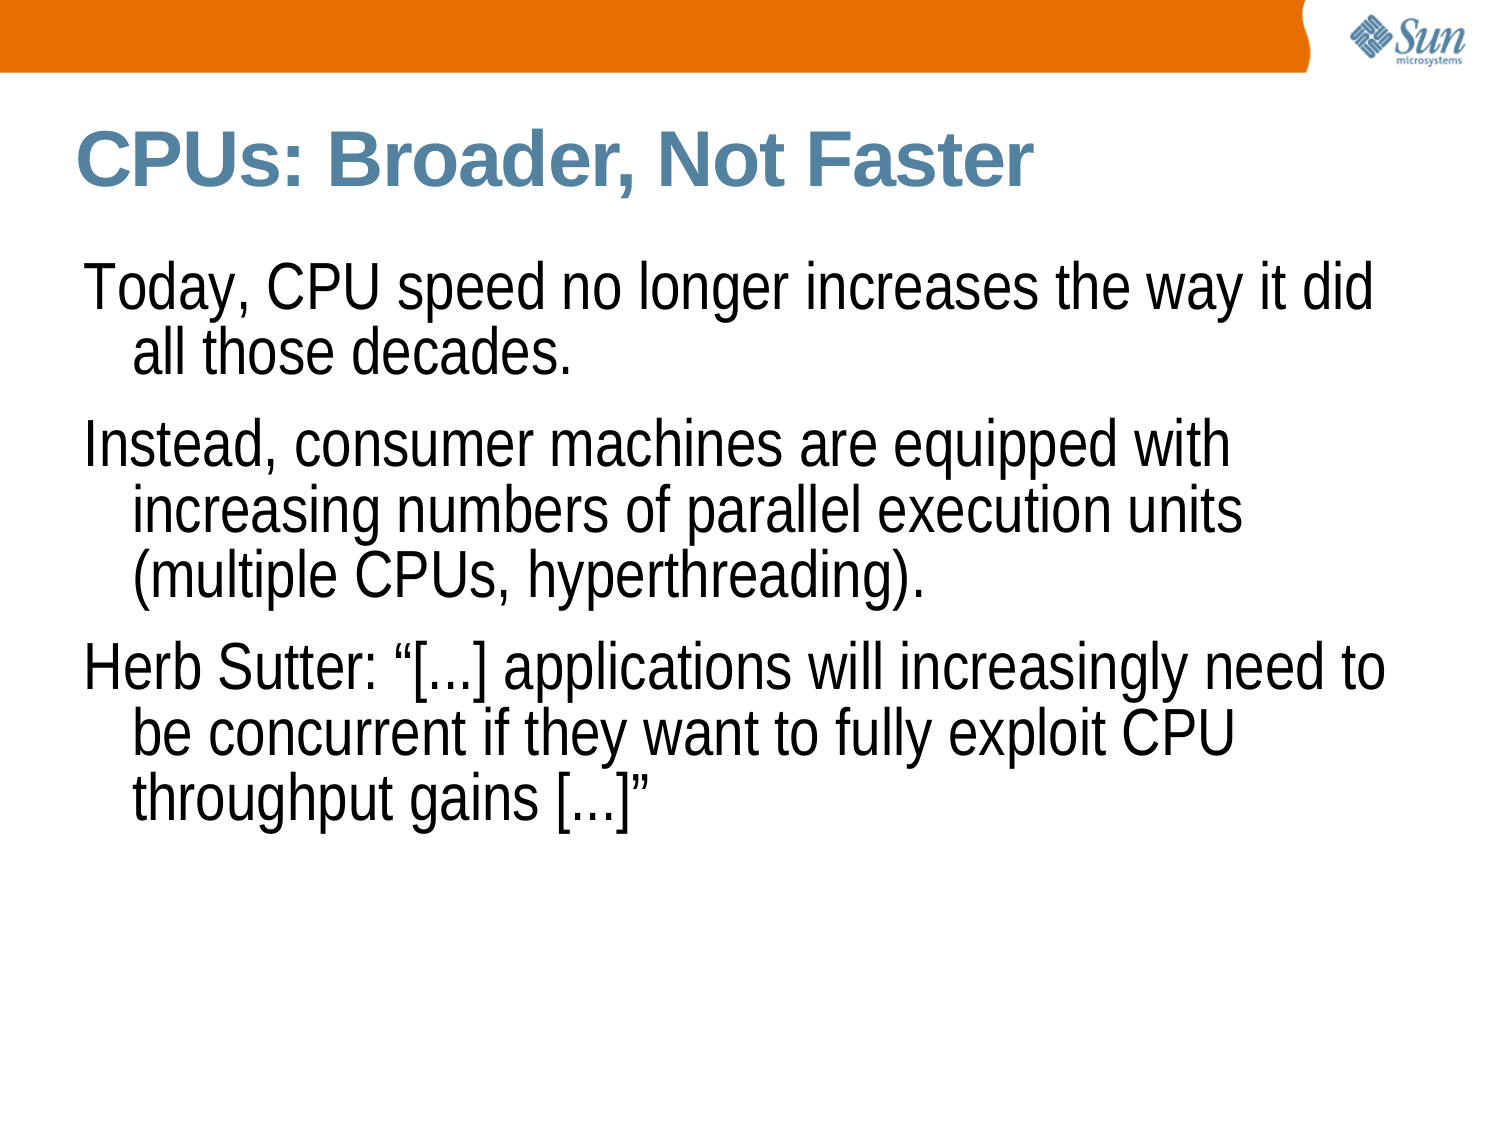

# CPUs: Broader, Not Faster
Today, CPU speed no longer increases the way it did all those decades.
Instead, consumer machines are equipped with increasing numbers of parallel execution units (multiple CPUs, hyperthreading).
Herb Sutter: “[...] applications will increasingly need to be concurrent if they want to fully exploit CPU throughput gains [...]”